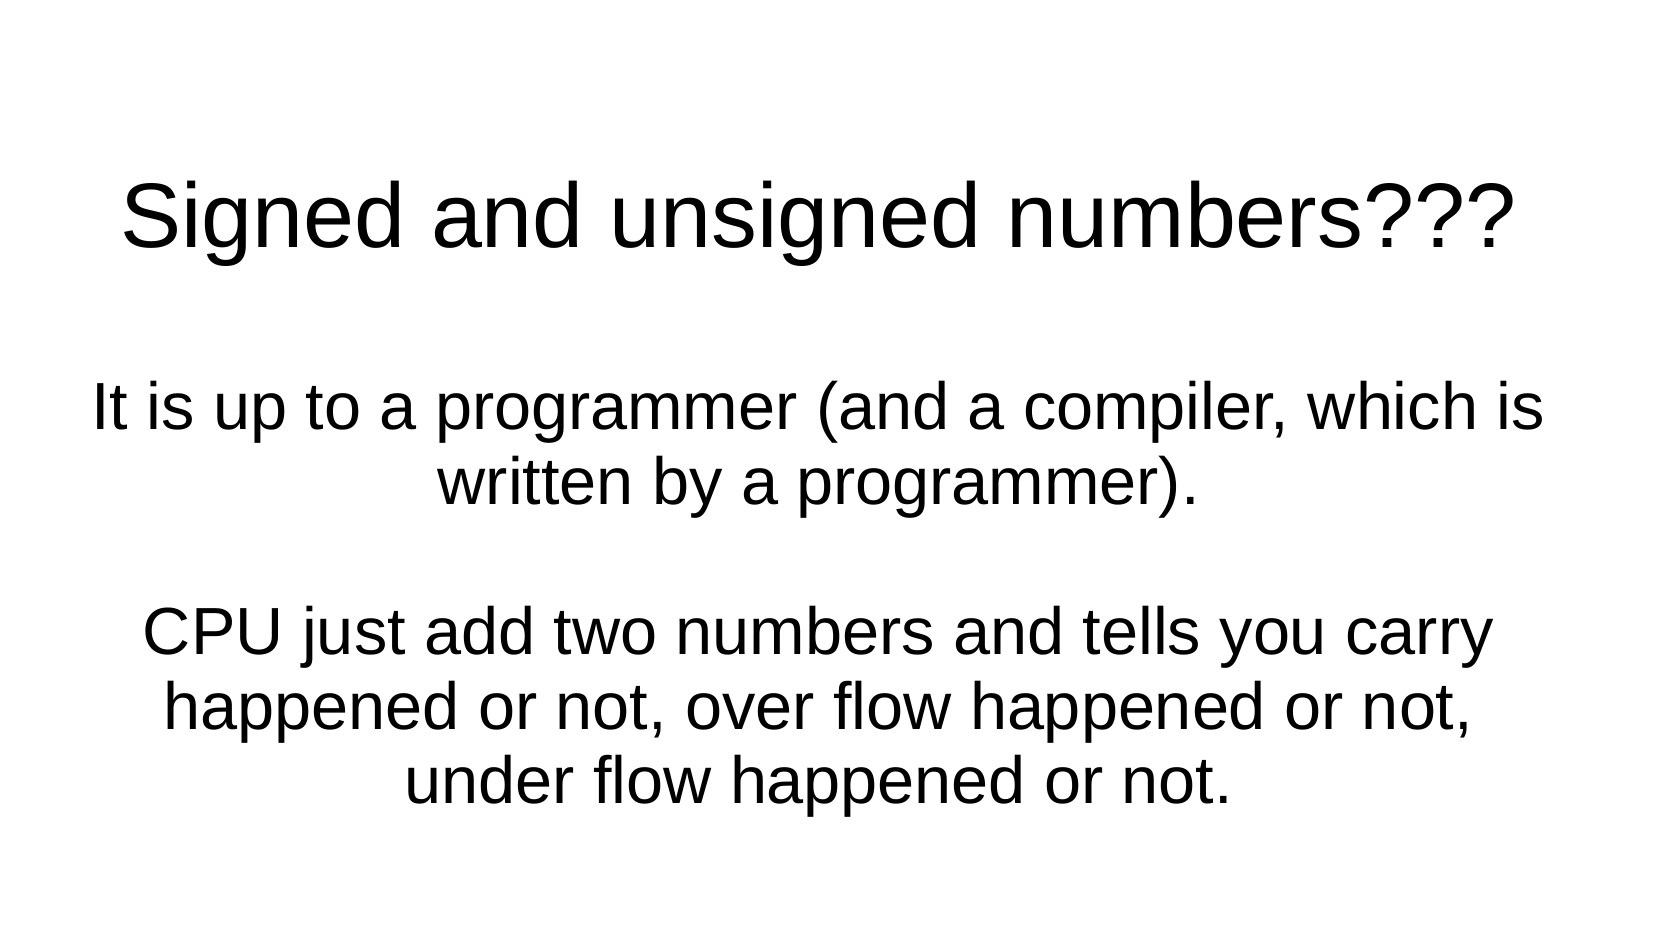

# Signed and unsigned numbers??? It is up to a programmer (and a compiler, which is written by a programmer). CPU just add two numbers and tells you carry happened or not, over flow happened or not, under flow happened or not.